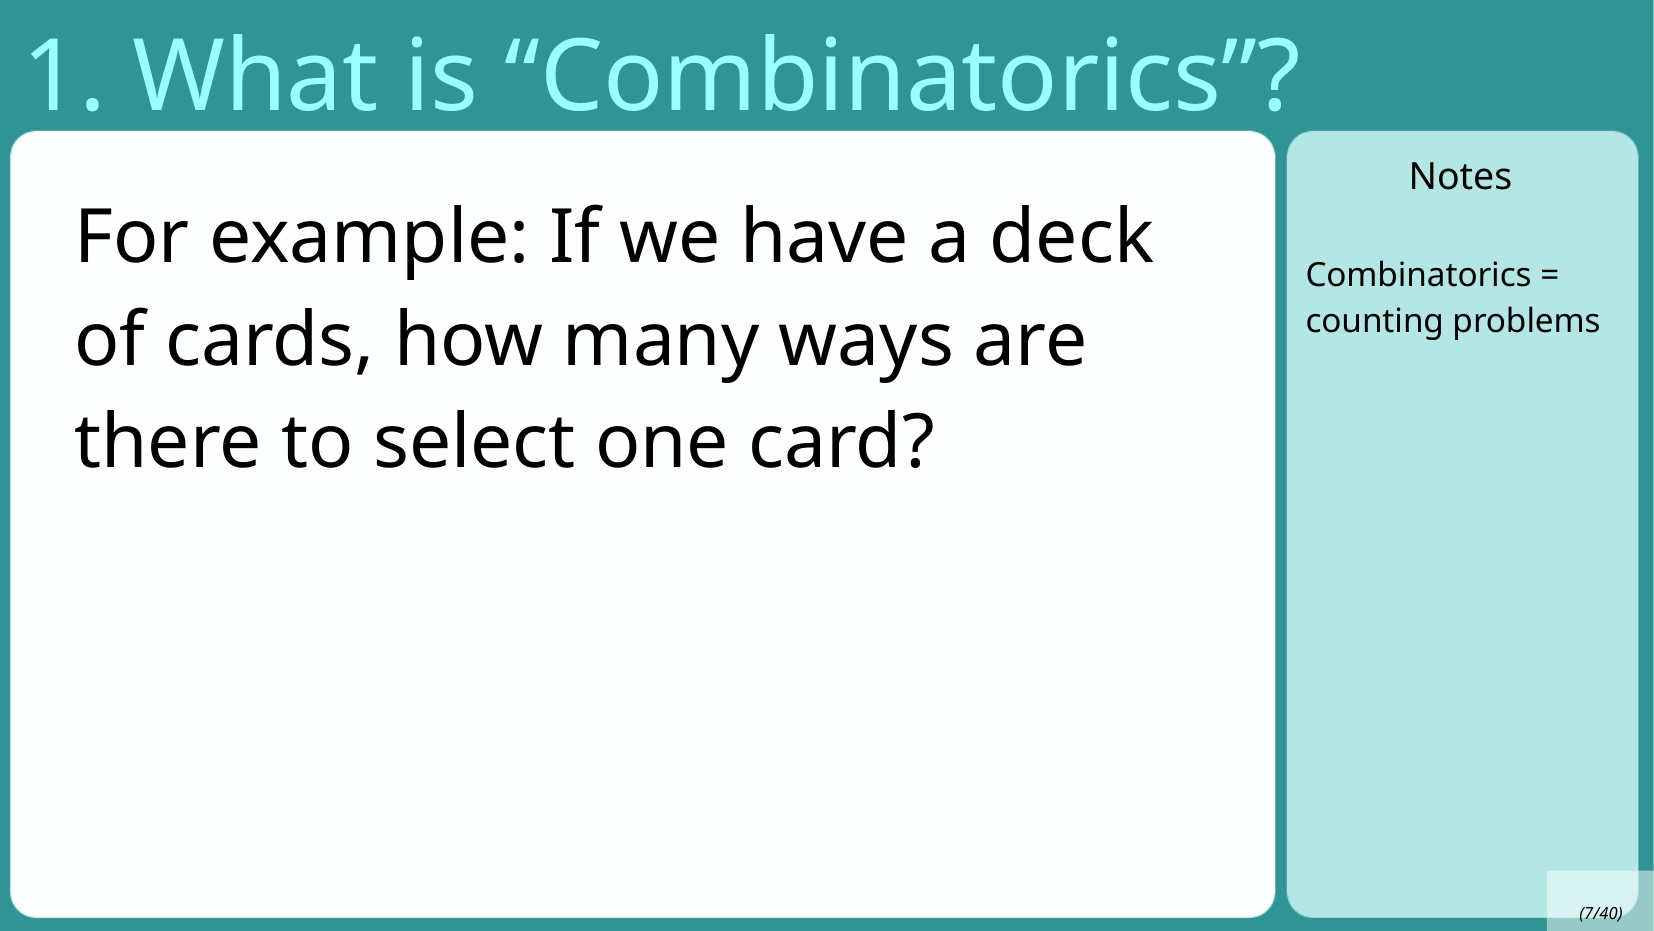

# 1. What is “Combinatorics”?
Notes
Combinatorics = counting problems
For example: If we have a deck of cards, how many ways are there to select one card?